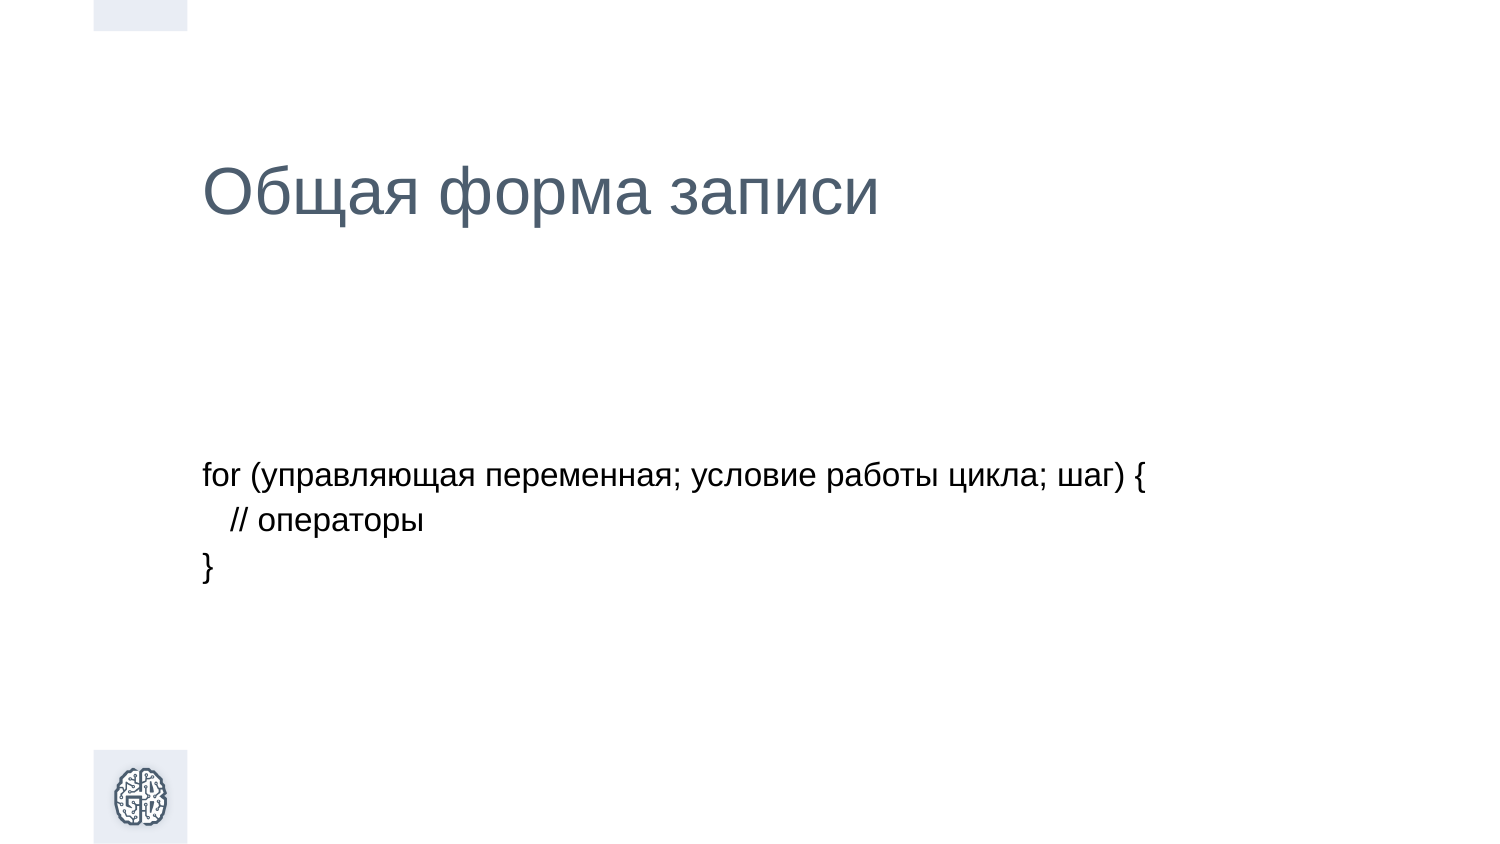

Общая форма записи
for (управляющая переменная; условие работы цикла; шаг) {
 // операторы
}